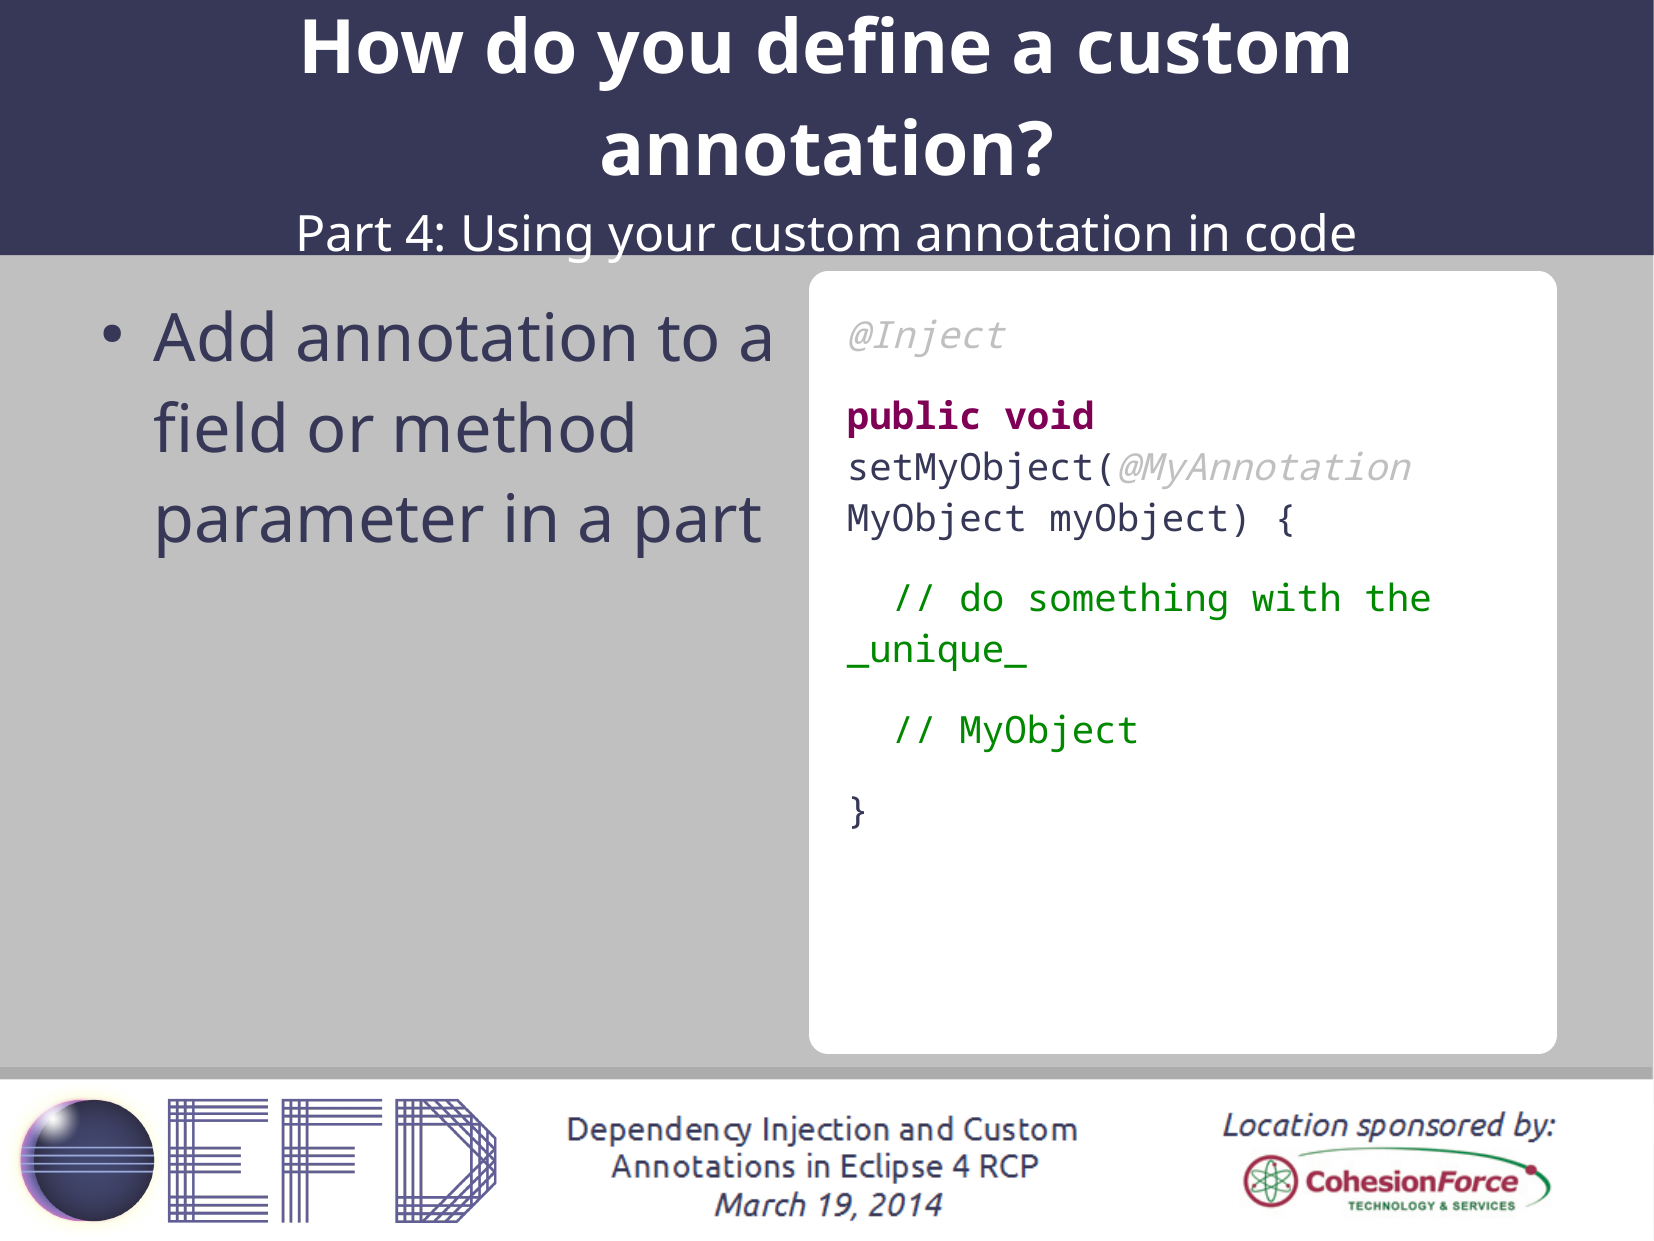

# How do you define a custom annotation? Part 4: Using your custom annotation in code
Add annotation to a field or method parameter in a part
@Inject
public void setMyObject(@MyAnnotation MyObject myObject) {
 // do something with the _unique_
 // MyObject
}